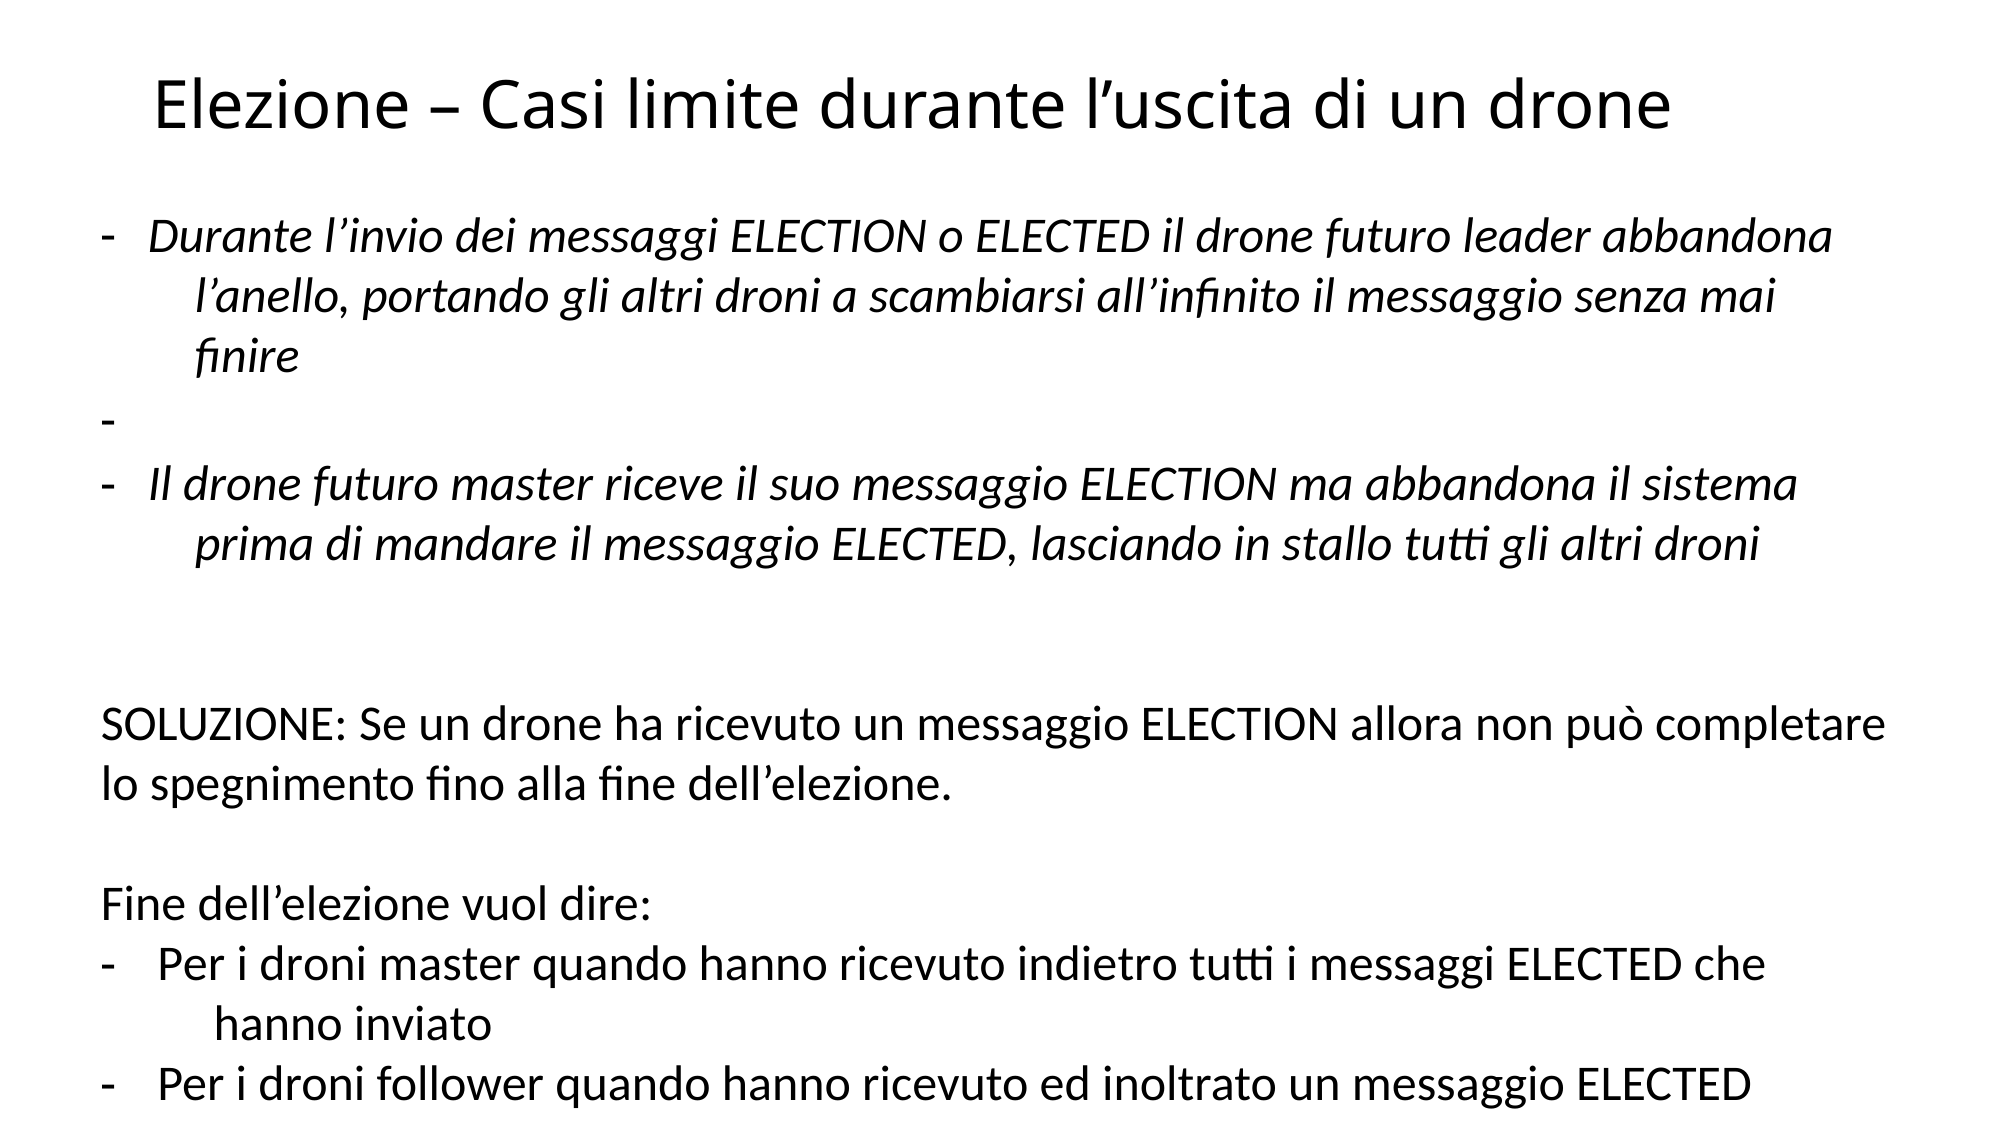

# Elezione – Casi limite durante l’uscita di un drone
Durante l’invio dei messaggi ELECTION o ELECTED il drone futuro leader abbandona l’anello, portando gli altri droni a scambiarsi all’infinito il messaggio senza mai finire
Il drone futuro master riceve il suo messaggio ELECTION ma abbandona il sistema prima di mandare il messaggio ELECTED, lasciando in stallo tutti gli altri droni
SOLUZIONE: Se un drone ha ricevuto un messaggio ELECTION allora non può completare lo spegnimento fino alla fine dell’elezione.
Fine dell’elezione vuol dire:
Per i droni master quando hanno ricevuto indietro tutti i messaggi ELECTED che hanno inviato
Per i droni follower quando hanno ricevuto ed inoltrato un messaggio ELECTED